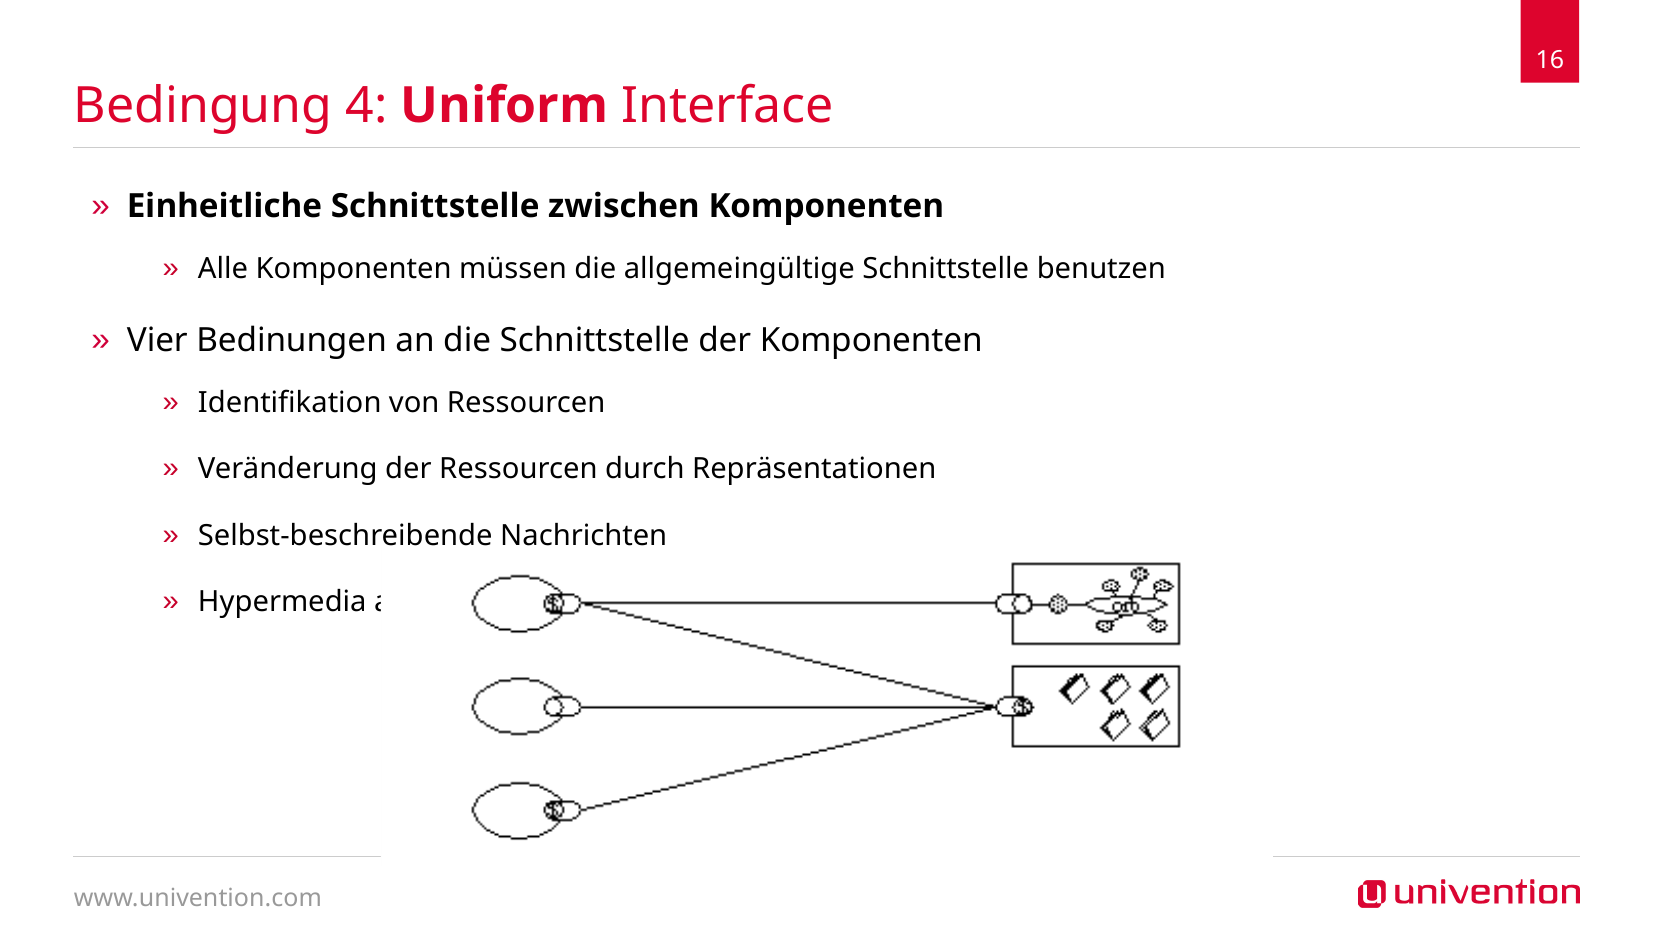

# Bedingung 4: Uniform Interface
Einheitliche Schnittstelle zwischen Komponenten
Alle Komponenten müssen die allgemeingültige Schnittstelle benutzen
Vier Bedinungen an die Schnittstelle der Komponenten
Identifikation von Ressourcen
Veränderung der Ressourcen durch Repräsentationen
Selbst-beschreibende Nachrichten
Hypermedia as the engine of application state